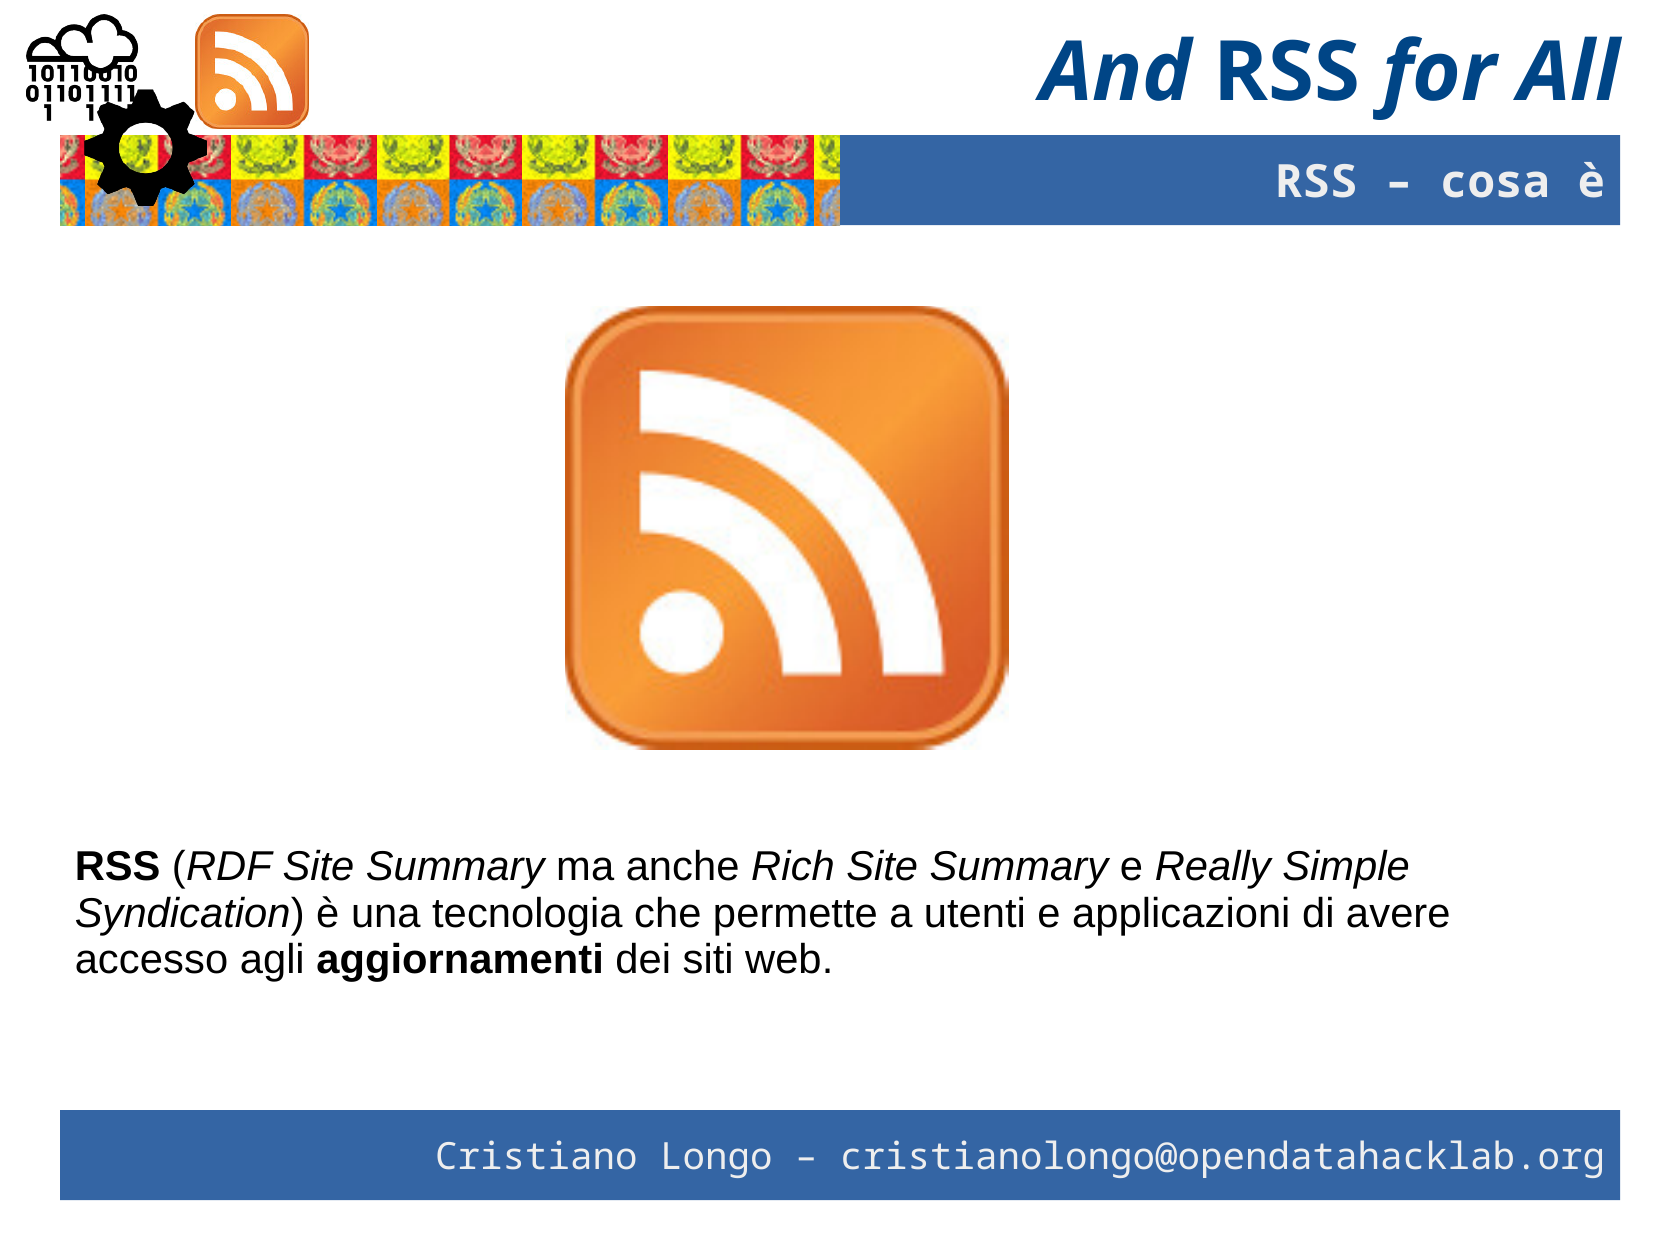

And RSS for All
RSS – cosa è
RSS (RDF Site Summary ma anche Rich Site Summary e Really Simple Syndication) è una tecnologia che permette a utenti e applicazioni di avere accesso agli aggiornamenti dei siti web.
Cristiano Longo – cristianolongo@opendatahacklab.org